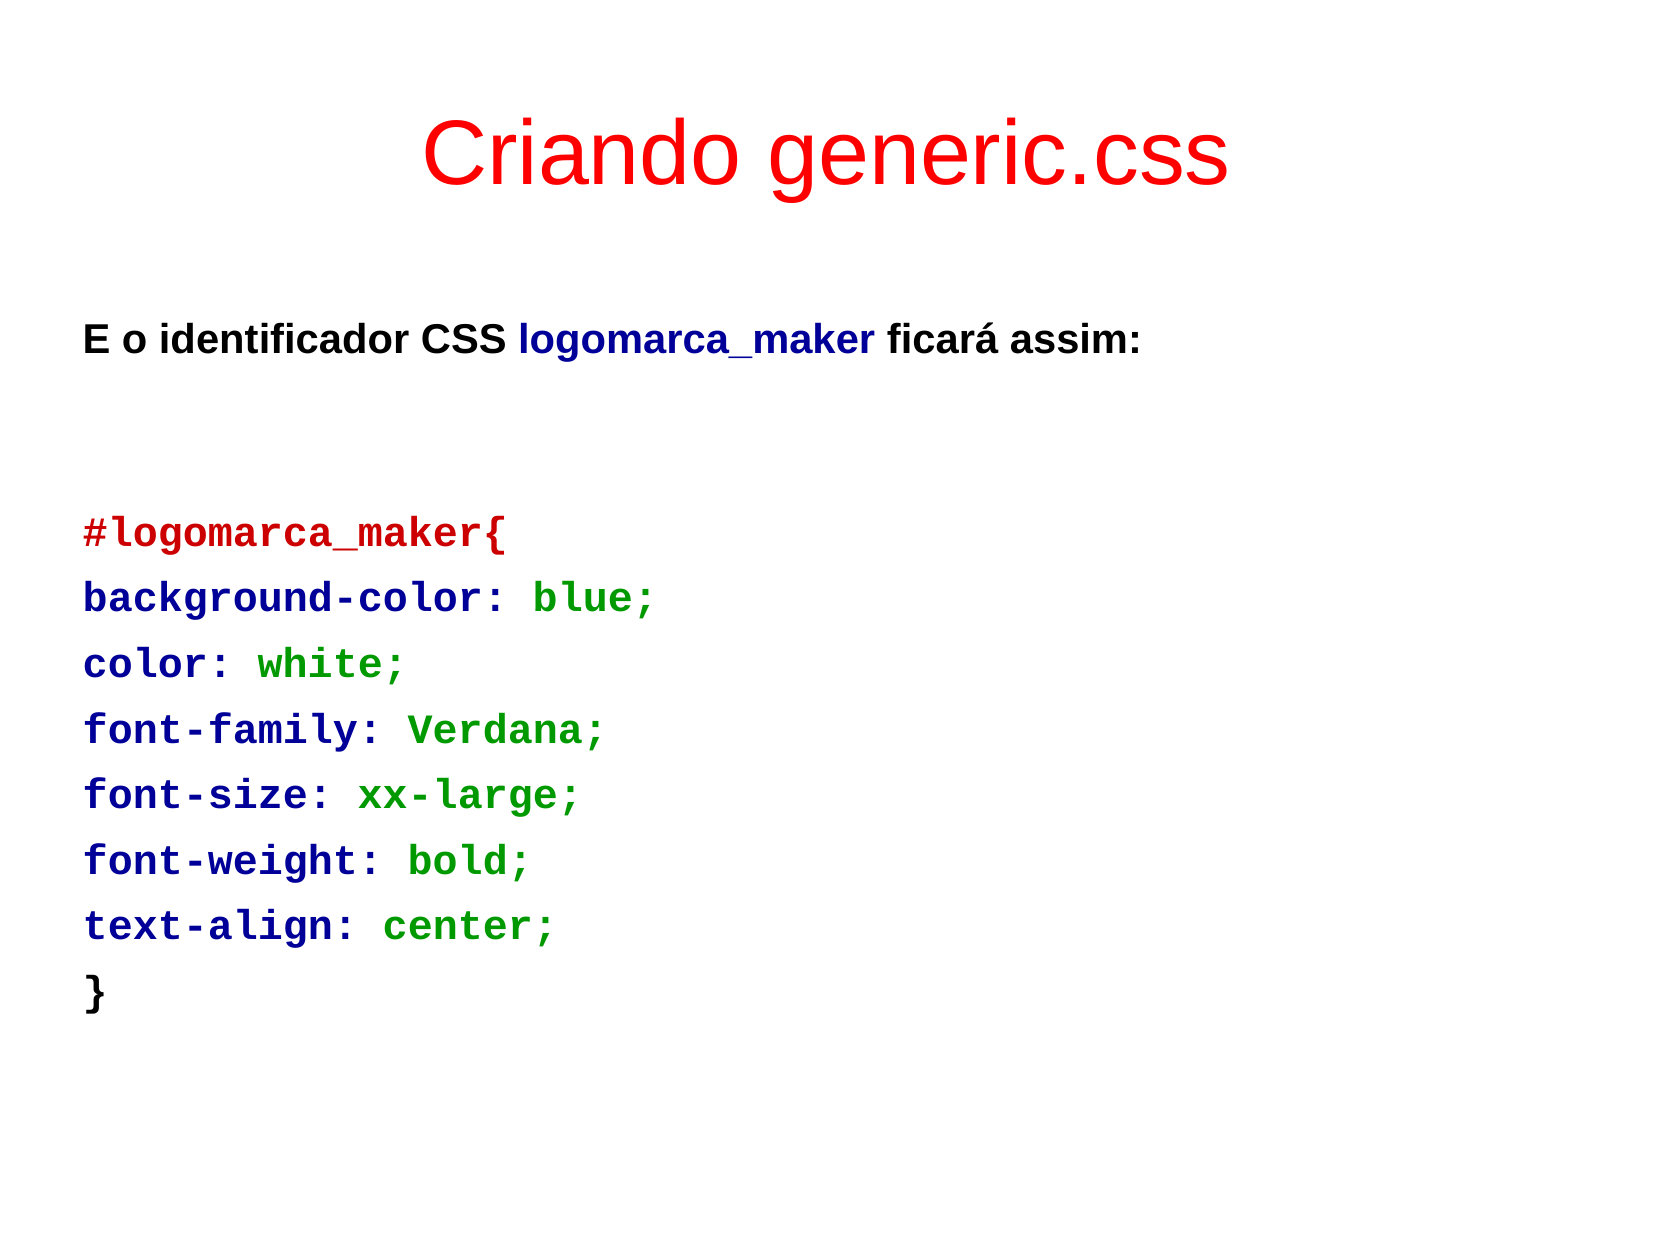

# Criando generic.css
E o identificador CSS logomarca_maker ficará assim:
#logomarca_maker{
background-color: blue;
color: white;
font-family: Verdana;
font-size: xx-large;
font-weight: bold;
text-align: center;
}